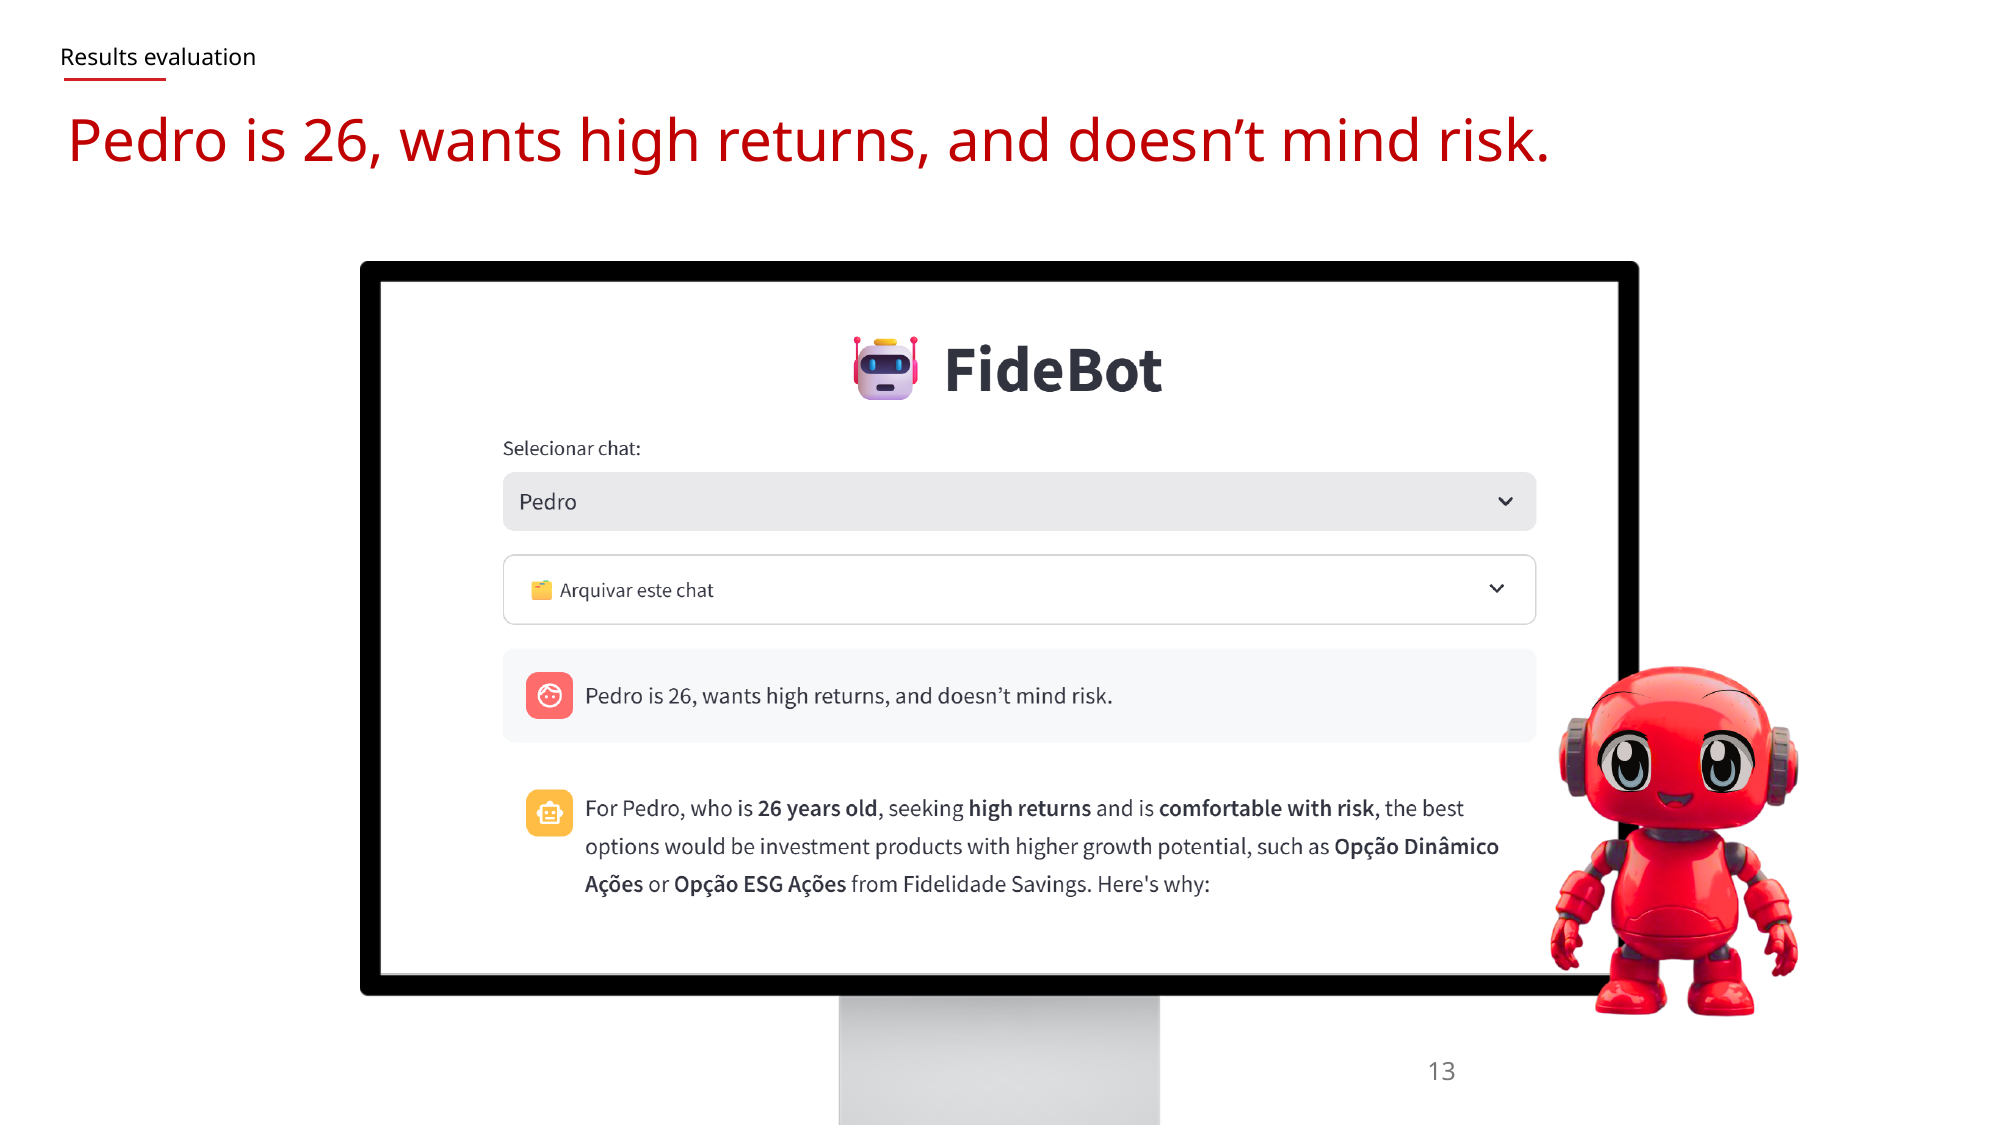

Results evaluation
Pedro is 26, wants high returns, and doesn’t mind risk.